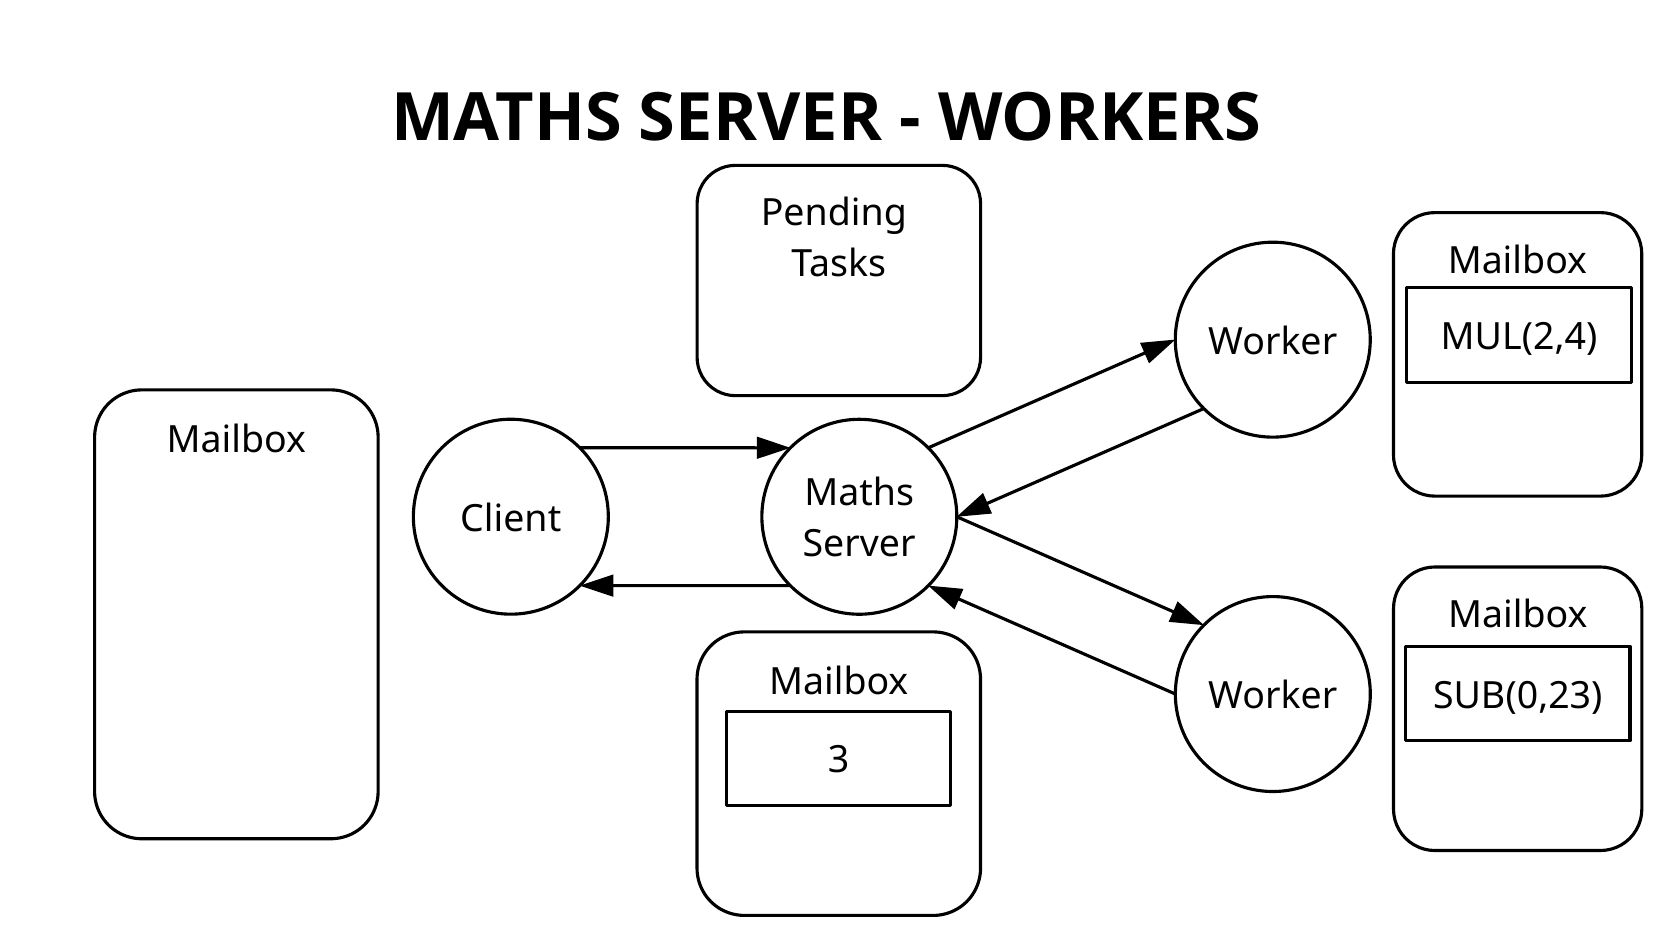

# MATHS SERVER - WORKERS
Pending
Tasks
Mailbox
Worker
MUL(2,4)
Mailbox
Client
Maths
Server
Mailbox
Worker
Mailbox
SUB(0,23)
3